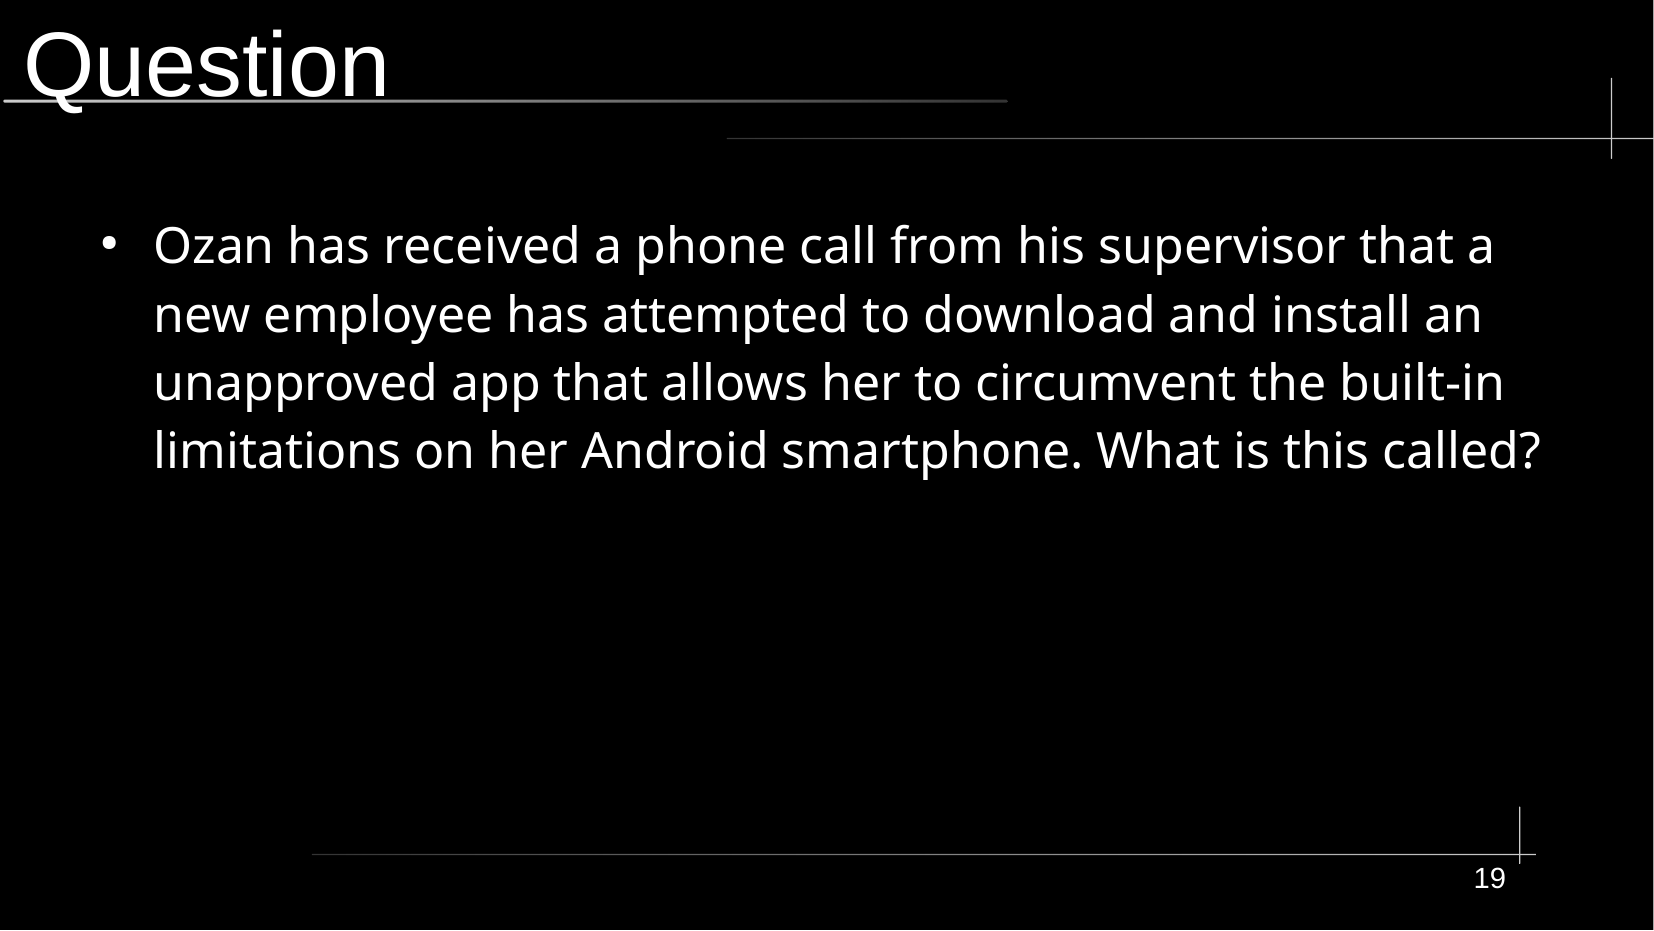

# Question
Ozan has received a phone call from his supervisor that a new employee has attempted to download and install an unapproved app that allows her to circumvent the built-in limitations on her Android smartphone. What is this called?
19